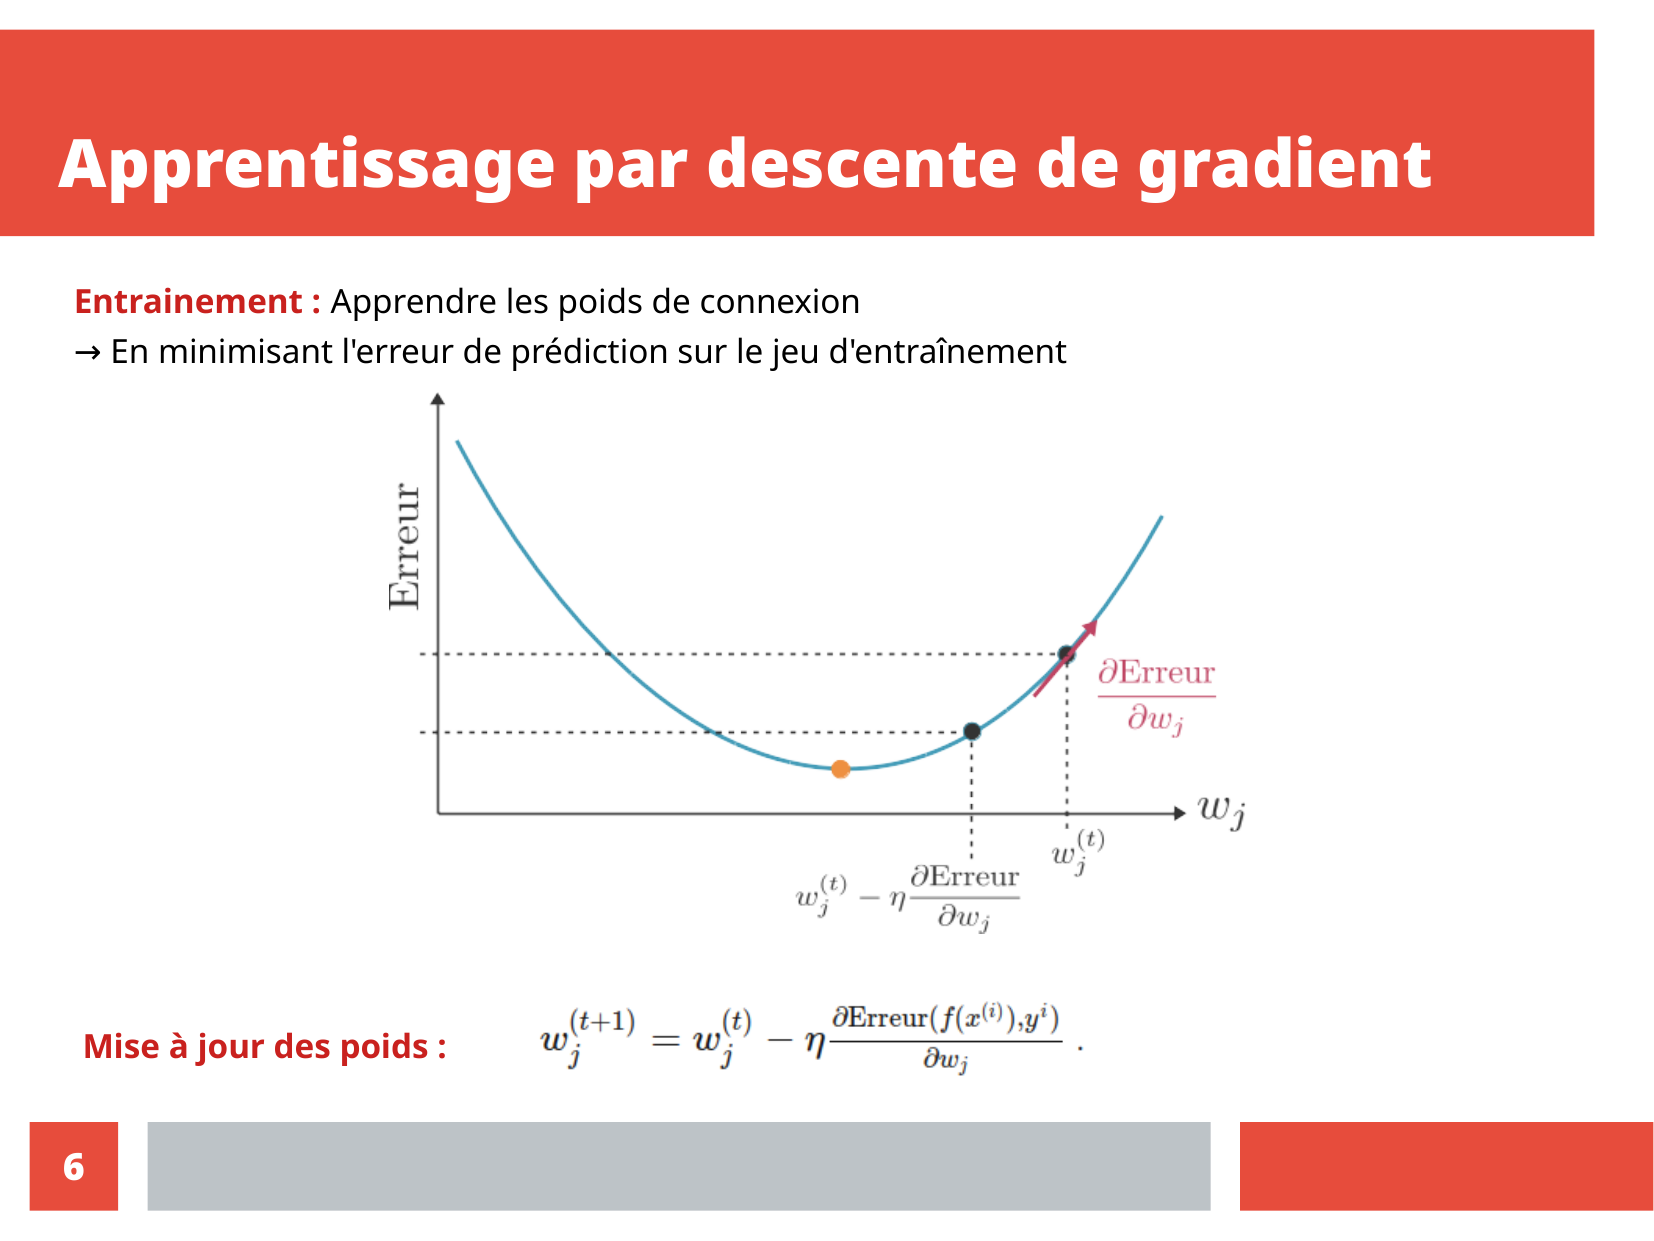

# Apprentissage par descente de gradient
Entrainement : Apprendre les poids de connexion
→ En minimisant l'erreur de prédiction sur le jeu d'entraînement
Mise à jour des poids :
6